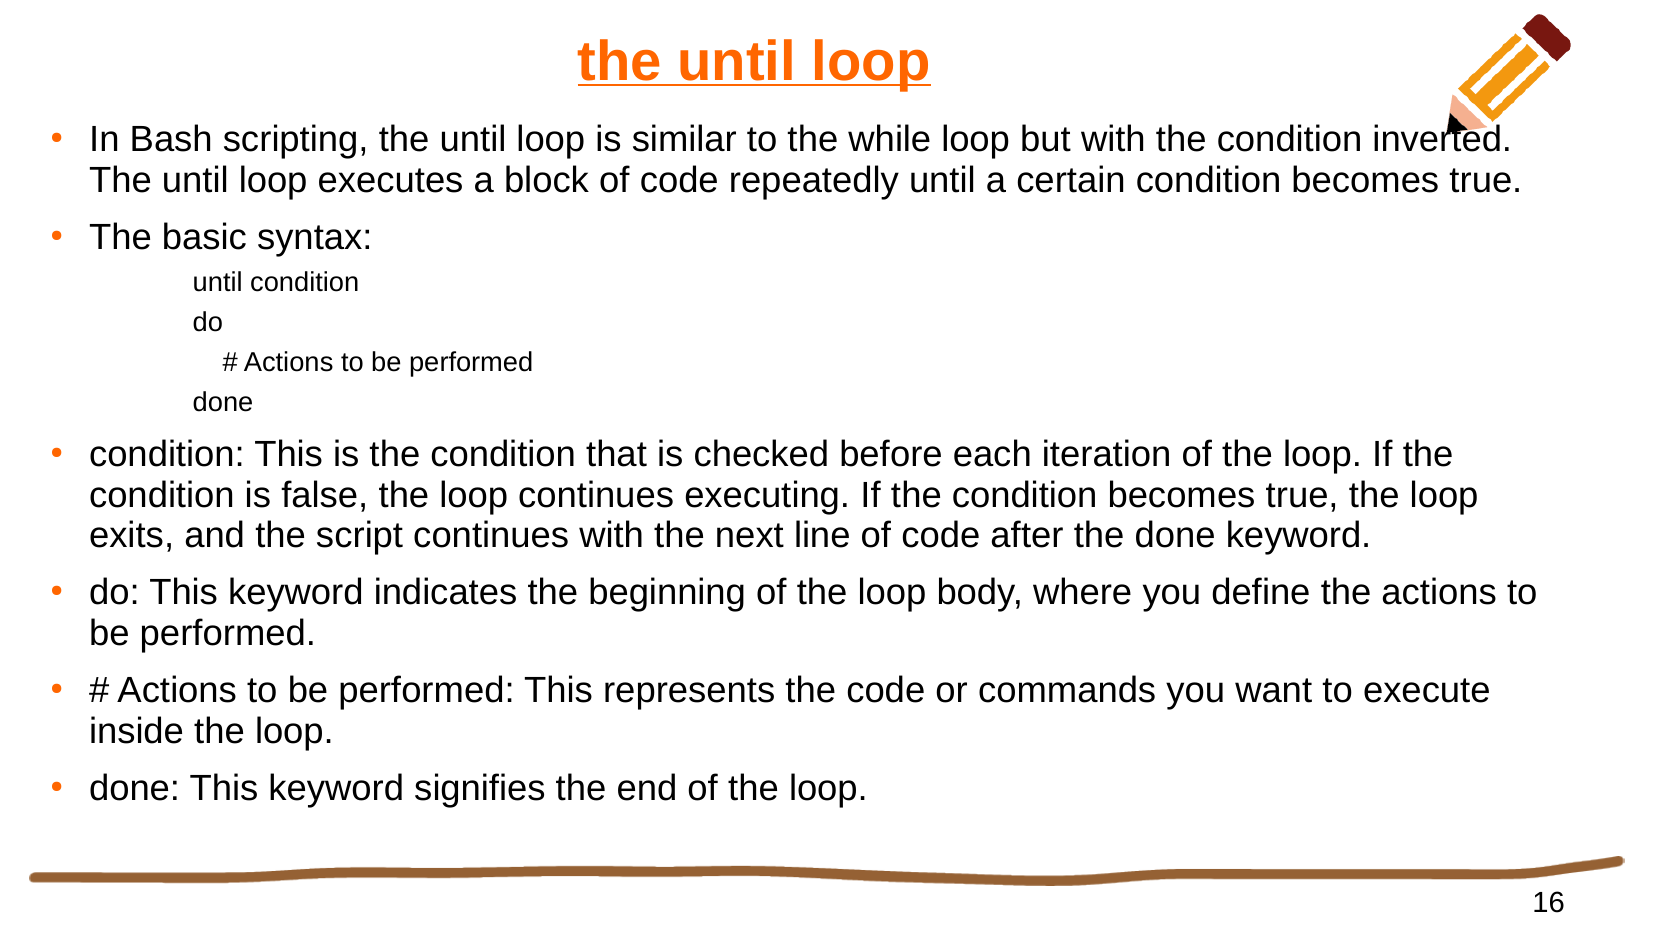

# the until loop
In Bash scripting, the until loop is similar to the while loop but with the condition inverted. The until loop executes a block of code repeatedly until a certain condition becomes true.
The basic syntax:
until condition
do
 # Actions to be performed
done
condition: This is the condition that is checked before each iteration of the loop. If the condition is false, the loop continues executing. If the condition becomes true, the loop exits, and the script continues with the next line of code after the done keyword.
do: This keyword indicates the beginning of the loop body, where you define the actions to be performed.
# Actions to be performed: This represents the code or commands you want to execute inside the loop.
done: This keyword signifies the end of the loop.
16